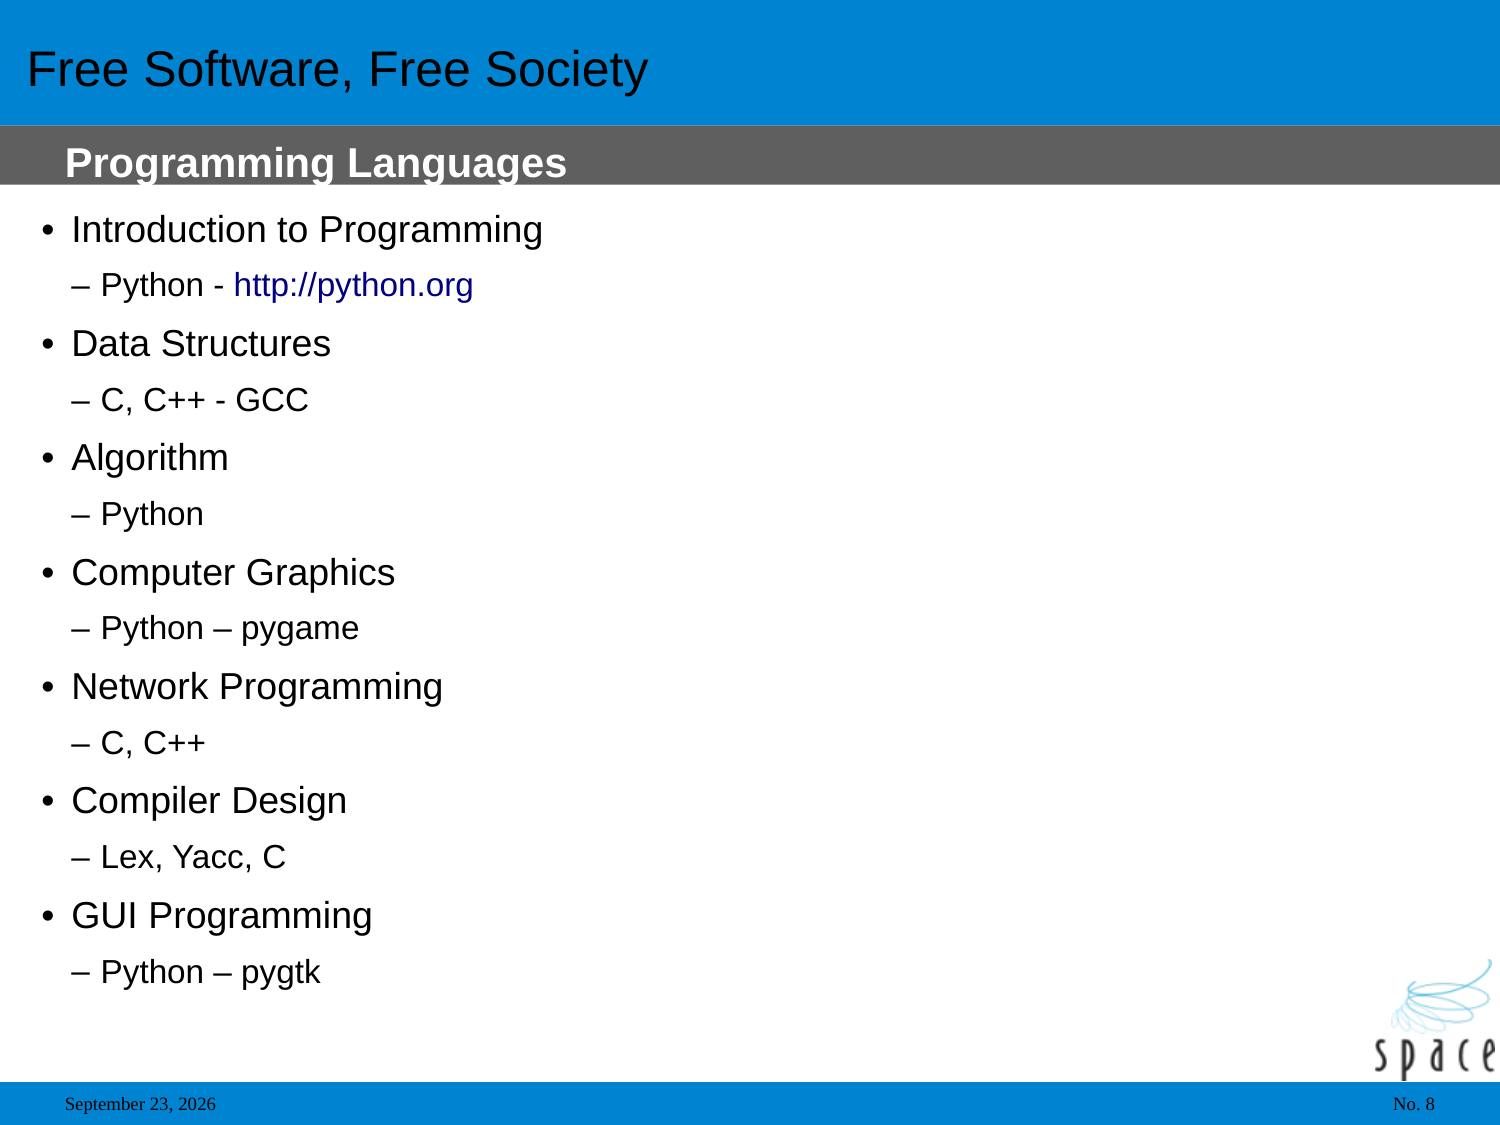

# Programming Languages
Introduction to Programming
Python - http://python.org
Data Structures
C, C++ - GCC
Algorithm
Python
Computer Graphics
Python – pygame
Network Programming
C, C++
Compiler Design
Lex, Yacc, C
GUI Programming
Python – pygtk
8